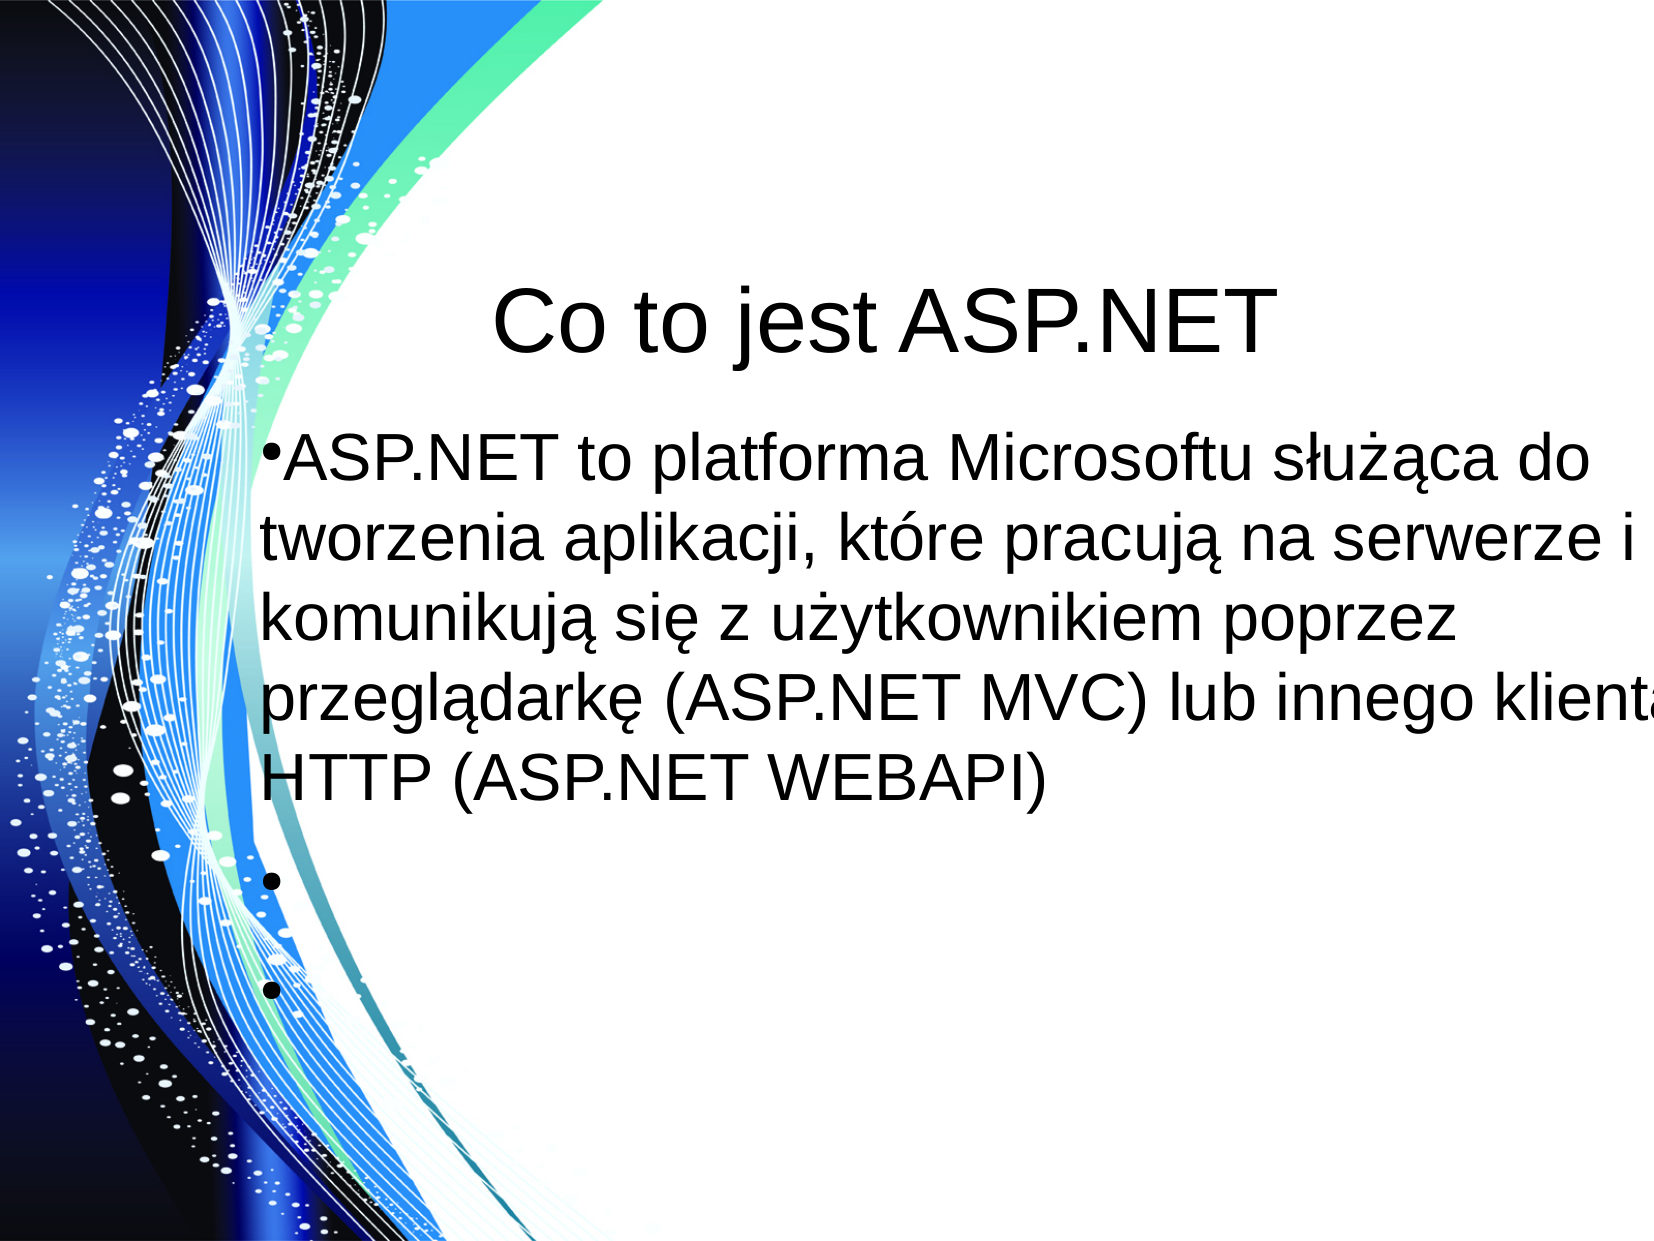

# Co to jest ASP.NET
ASP.NET to platforma Microsoftu służąca do tworzenia aplikacji, które pracują na serwerze i komunikują się z użytkownikiem poprzez przeglądarkę (ASP.NET MVC) lub innego klienta HTTP (ASP.NET WEBAPI)